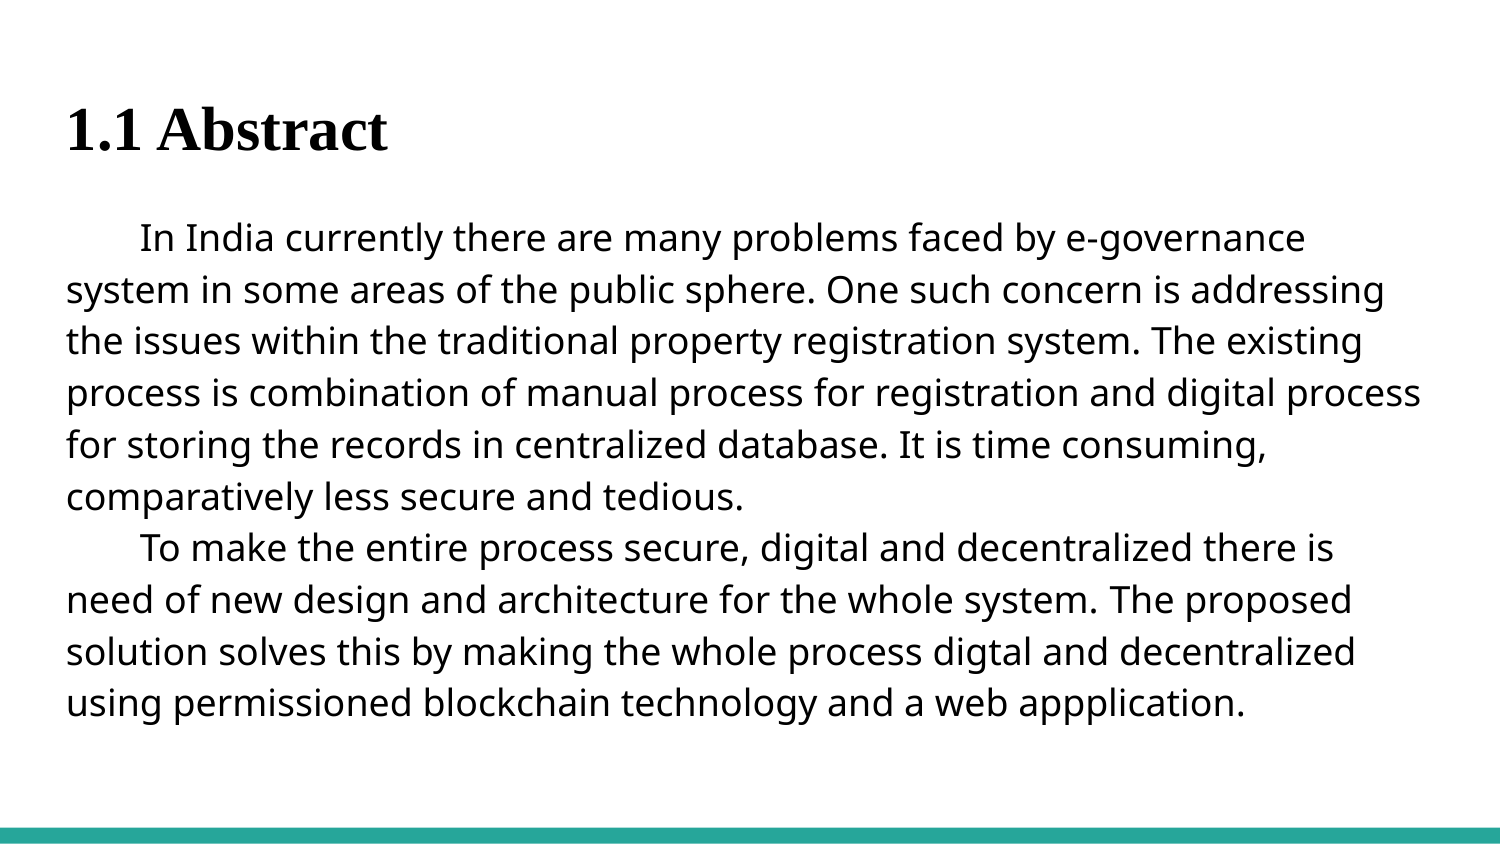

1.1 Abstract
	In India currently there are many problems faced by e-governance system in some areas of the public sphere. One such concern is addressing the issues within the traditional property registration system. The existing process is combination of manual process for registration and digital process for storing the records in centralized database. It is time consuming, comparatively less secure and tedious.
	To make the entire process secure, digital and decentralized there is need of new design and architecture for the whole system. The proposed solution solves this by making the whole process digtal and decentralized using permissioned blockchain technology and a web appplication.